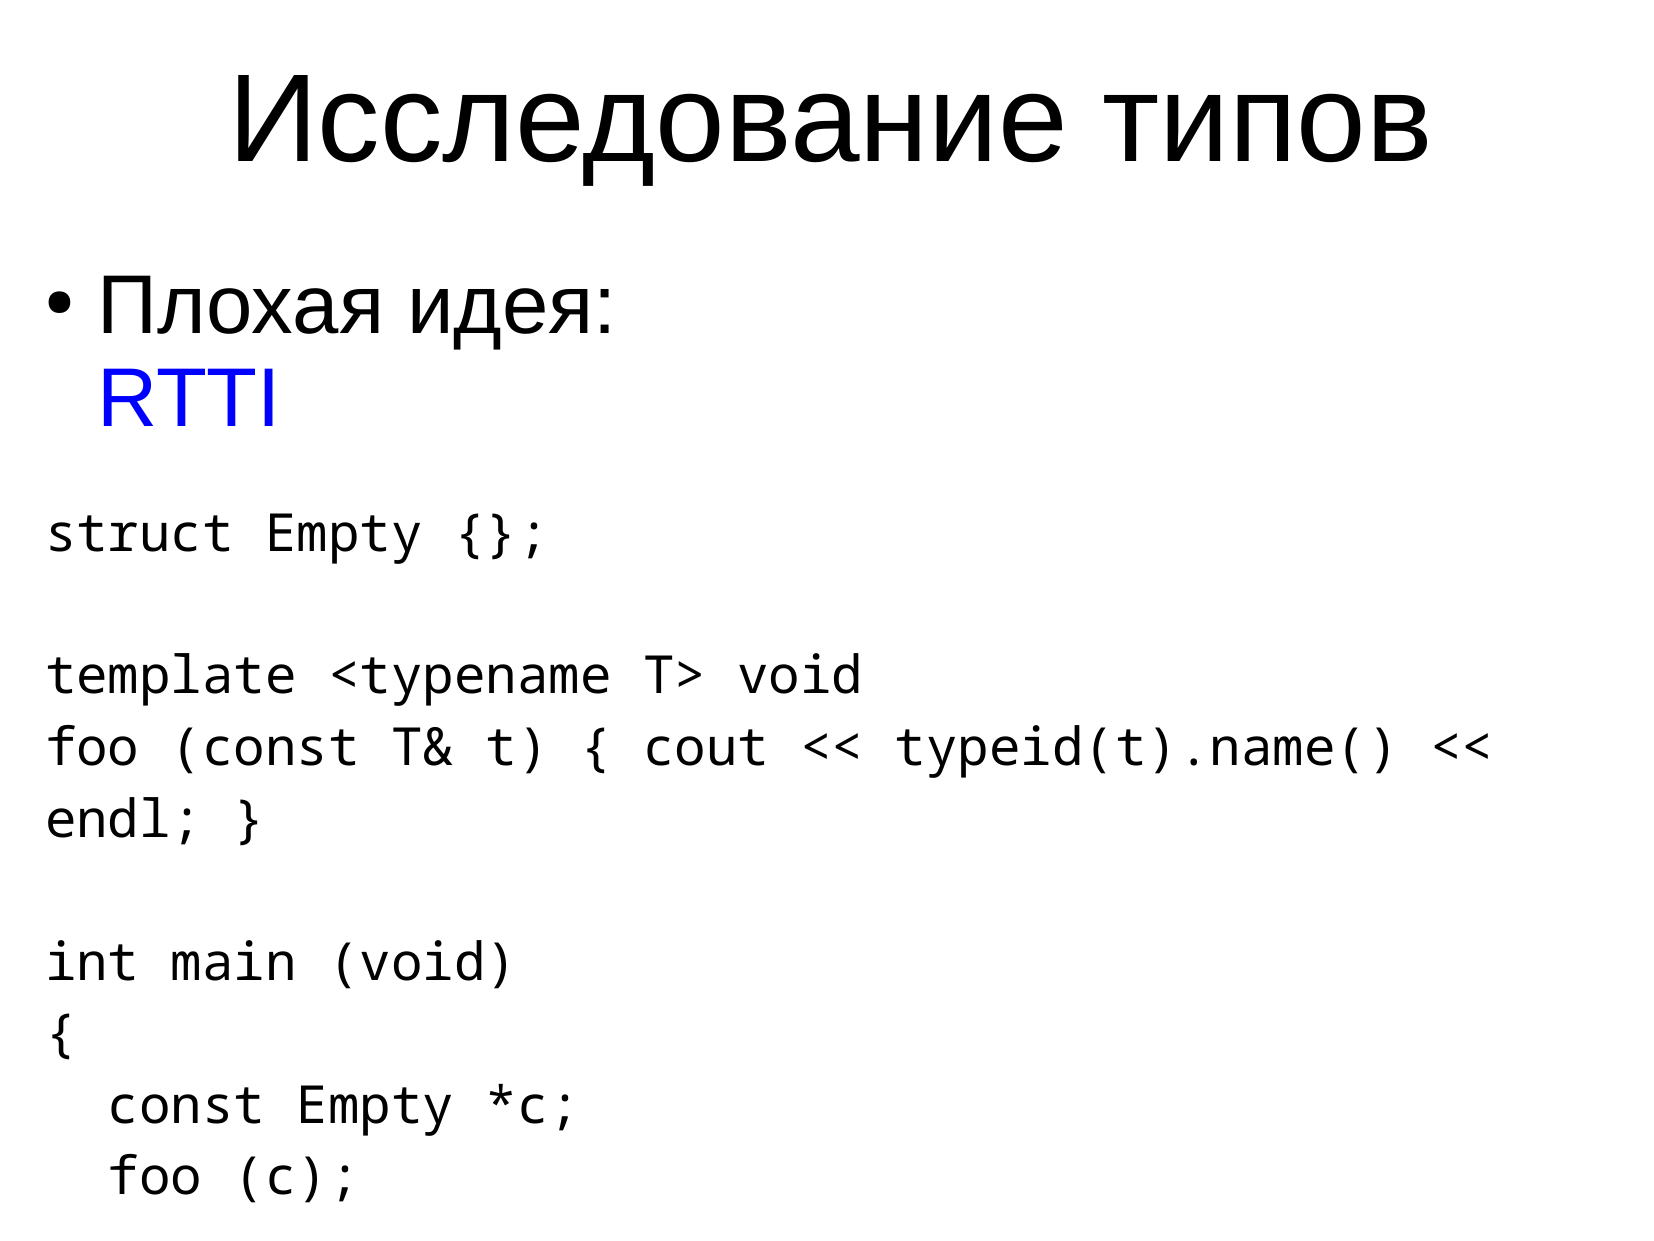

# Исследование типов
Плохая идея:
RTTI
struct Empty {};
template <typename T> void
foo (const T& t) { cout << typeid(t).name() << endl; }
int main (void)
{
 const Empty *c;
 foo (c);